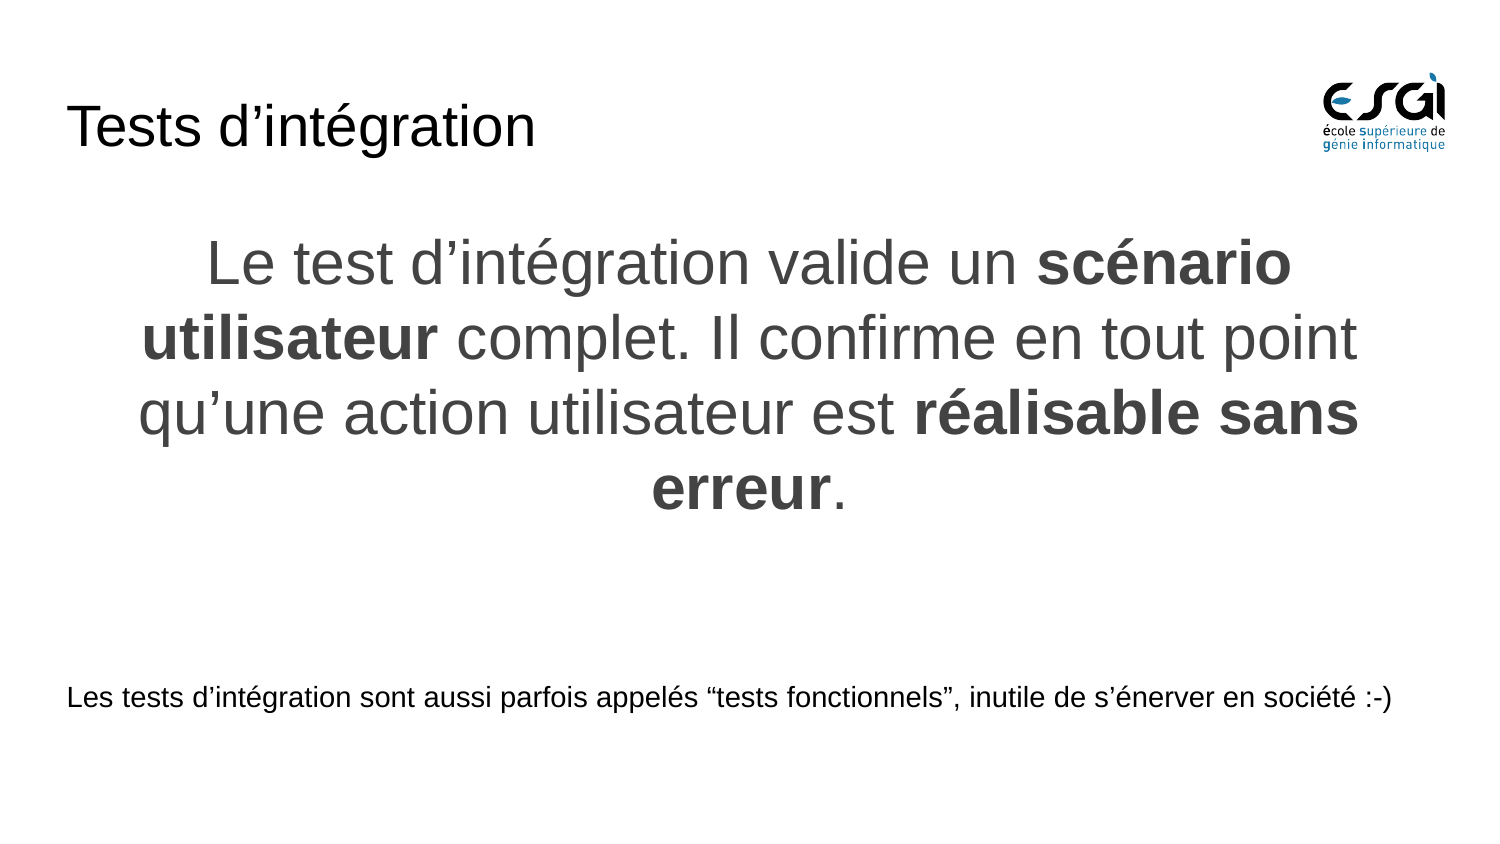

# Tests d’intégration
Le test d’intégration valide un scénario utilisateur complet. Il confirme en tout point qu’une action utilisateur est réalisable sans erreur.
Les tests d’intégration sont aussi parfois appelés “tests fonctionnels”, inutile de s’énerver en société :-)